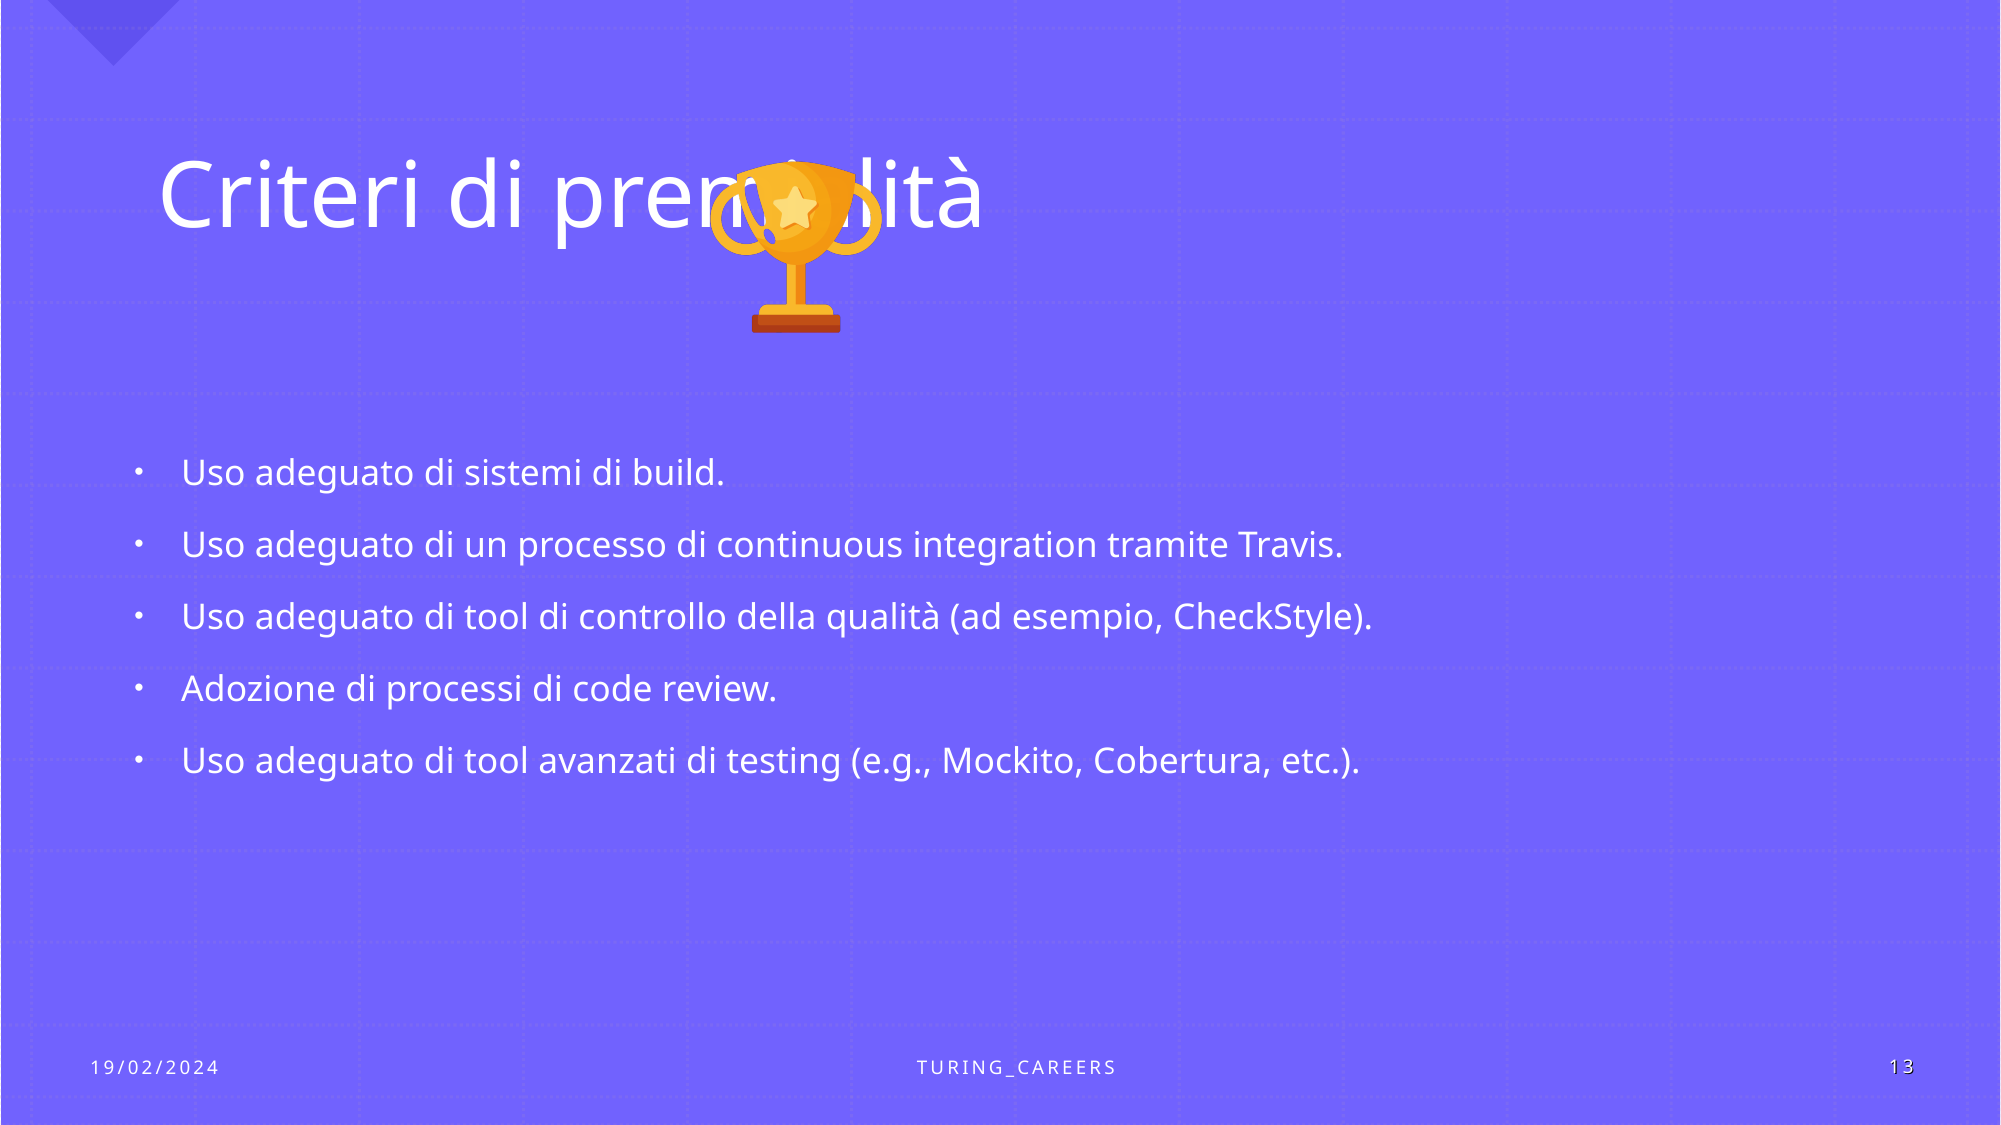

# Criteri di premialità
Uso adeguato di sistemi di build.
Uso adeguato di un processo di continuous integration tramite Travis.
Uso adeguato di tool di controllo della qualità (ad esempio, CheckStyle).
Adozione di processi di code review.
Uso adeguato di tool avanzati di testing (e.g., Mockito, Cobertura, etc.).
TURING_CAREERS
19/02/2024